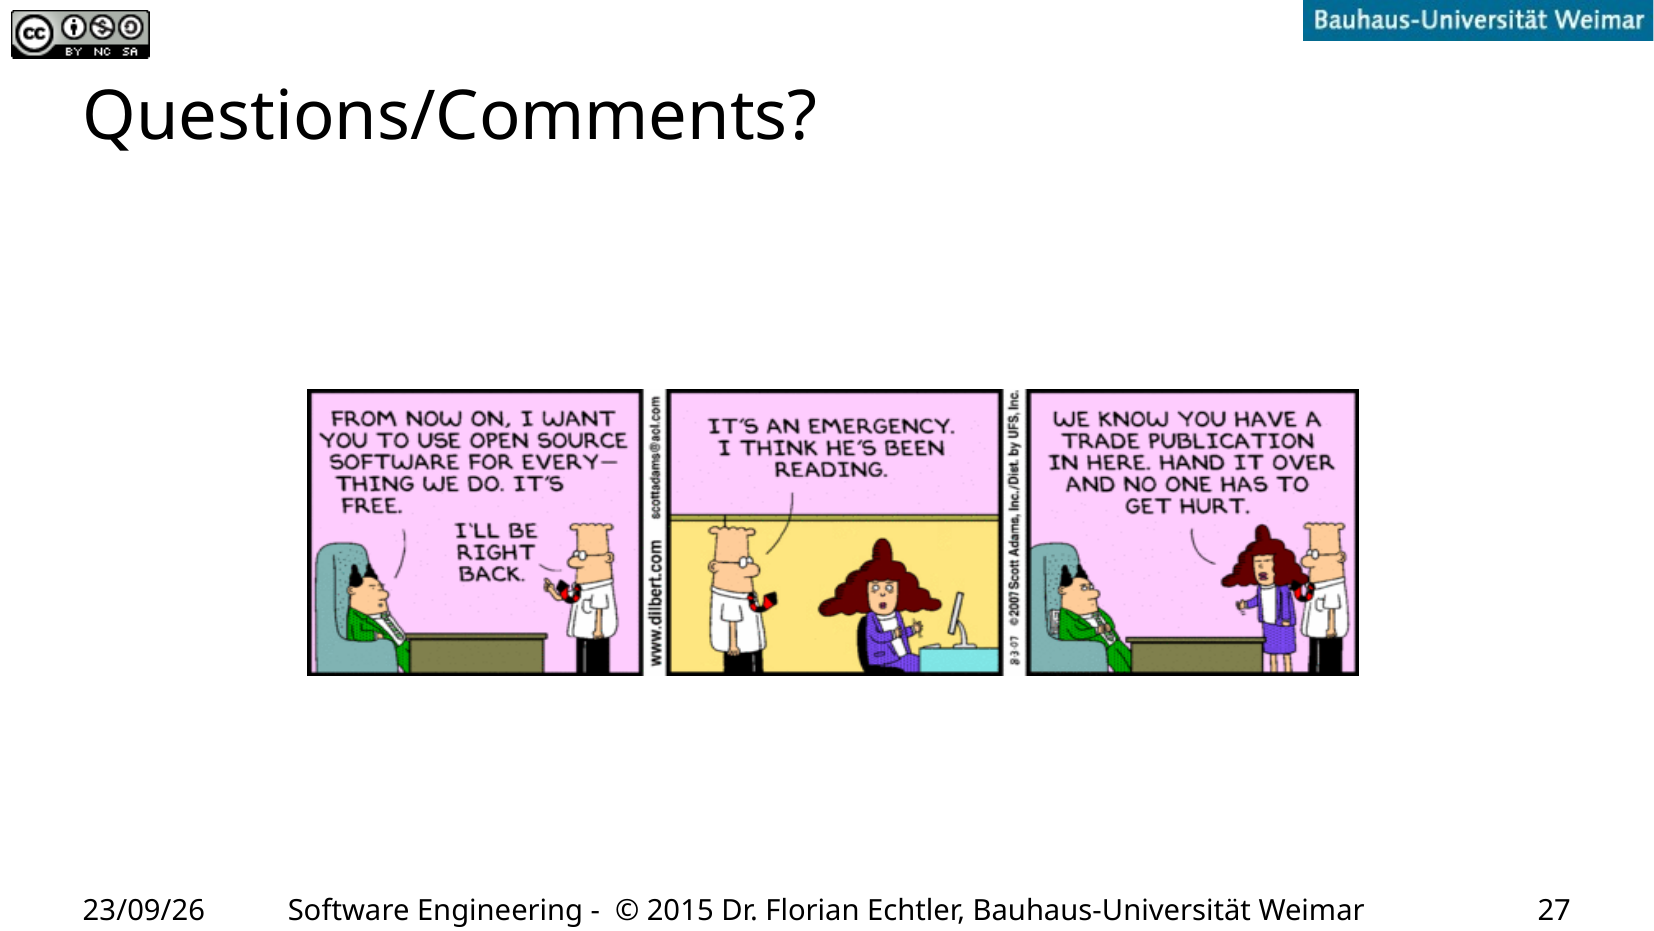

# Questions/Comments?
Software Engineering - © 2015 Dr. Florian Echtler, Bauhaus-Universität Weimar
27